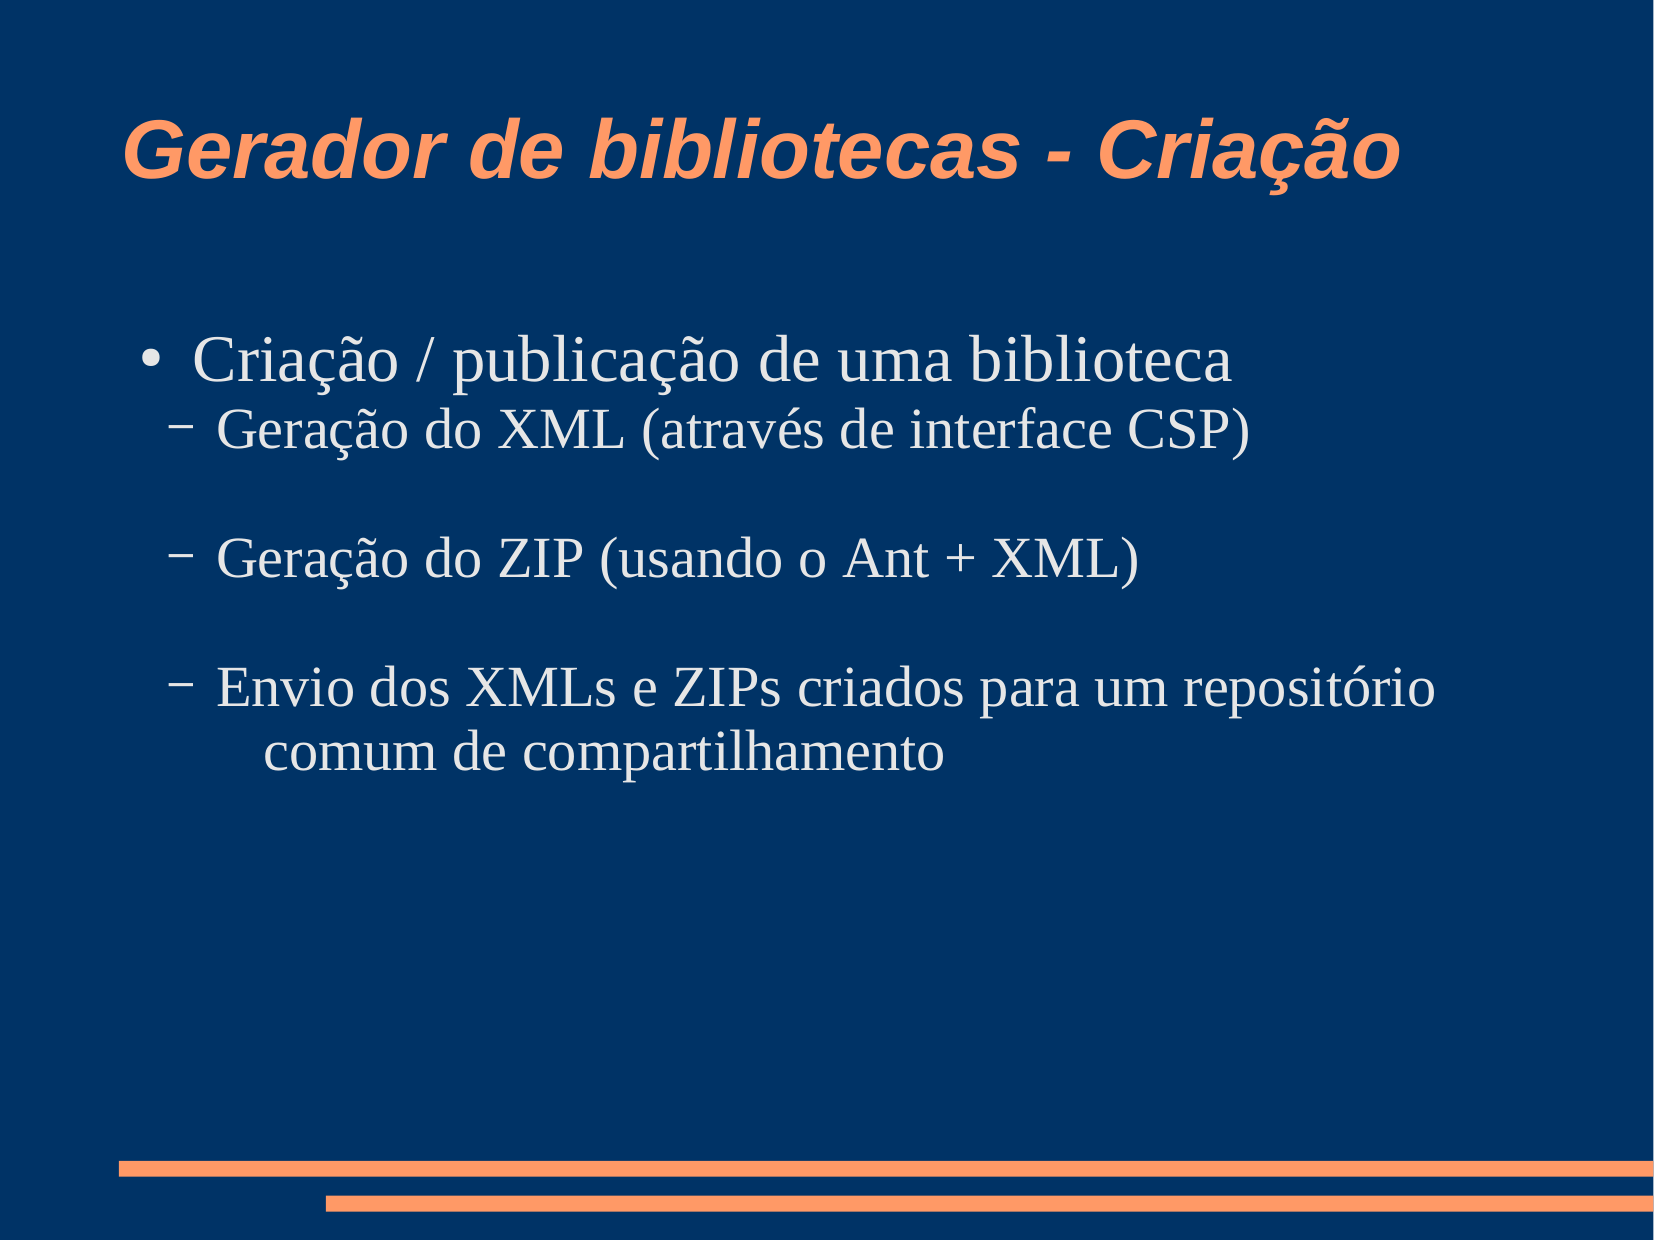

# Gerador de bibliotecas - Criação
Criação / publicação de uma biblioteca
Geração do XML (através de interface CSP)
Geração do ZIP (usando o Ant + XML)
Envio dos XMLs e ZIPs criados para um repositório comum de compartilhamento